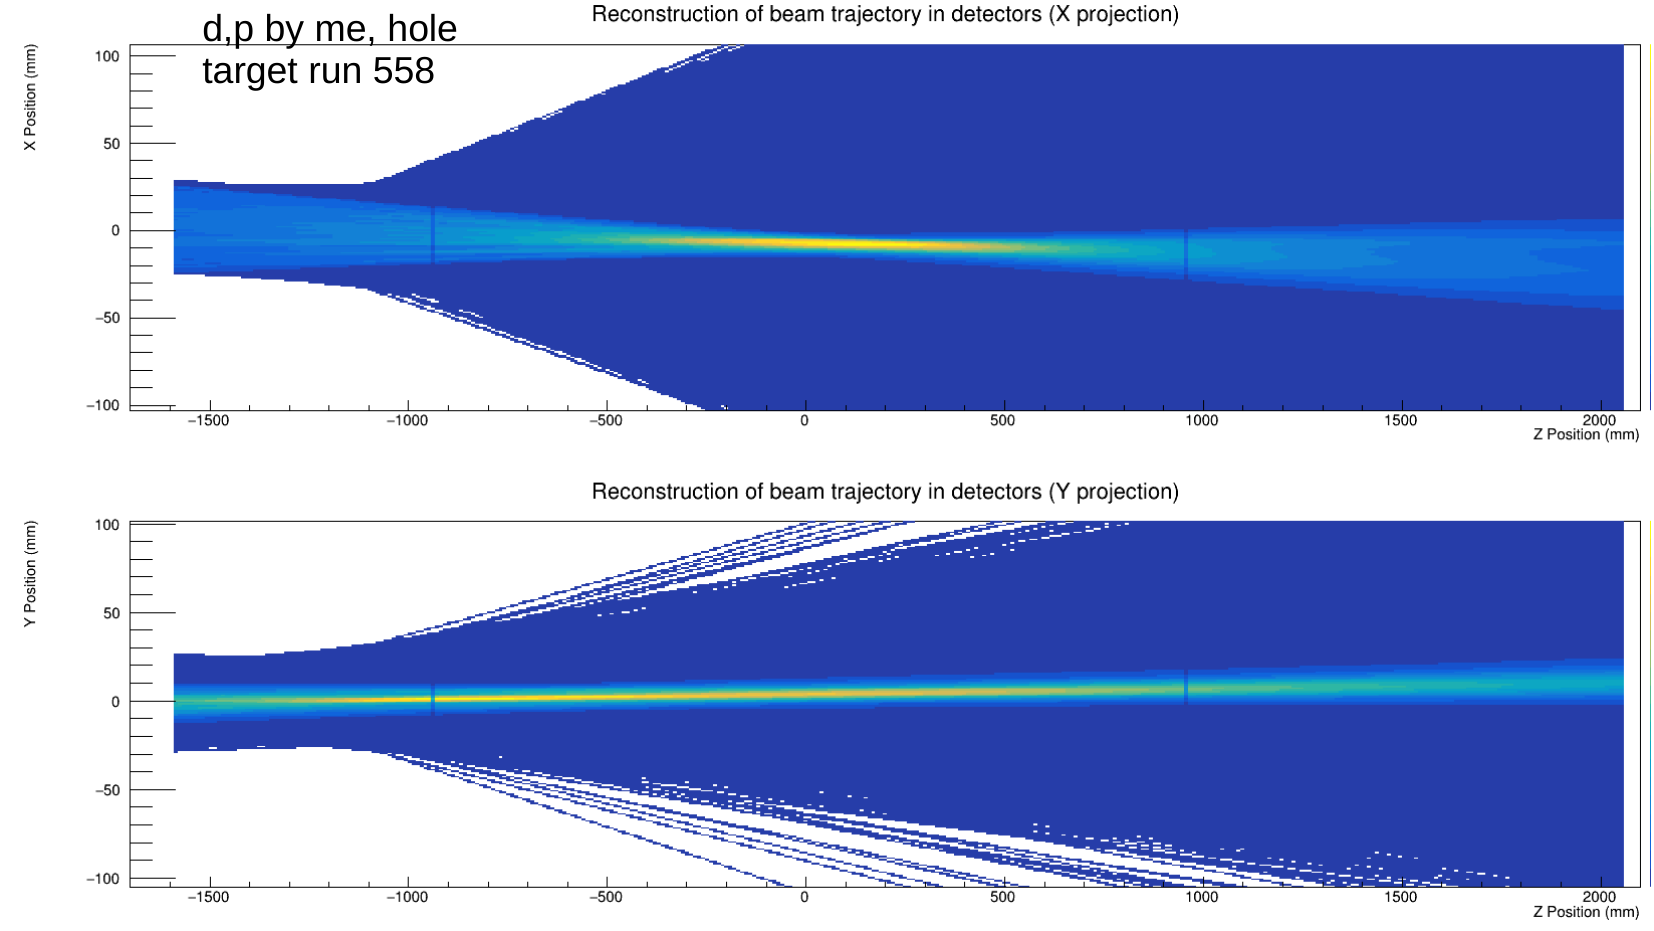

d,p by me, hole target run 558